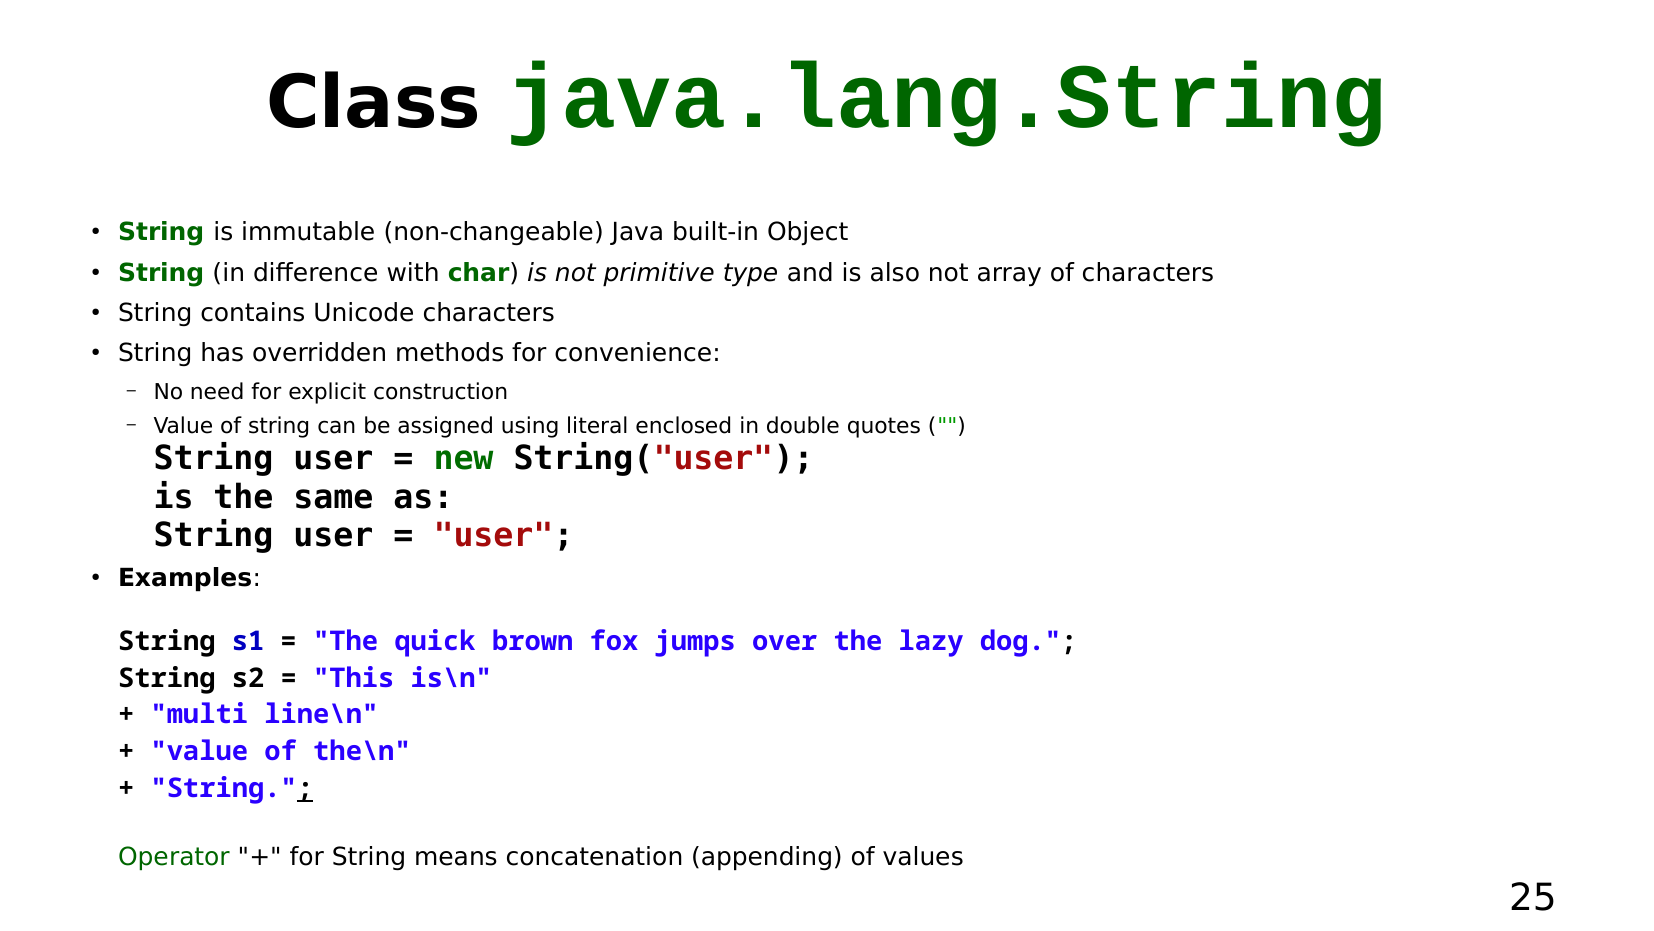

# Class java.lang.String
String is immutable (non-changeable) Java built-in Object
String (in difference with char) is not primitive type and is also not array of characters
String contains Unicode characters
String has overridden methods for convenience:
No need for explicit construction
Value of string can be assigned using literal enclosed in double quotes ("")
String user = new String("user");
is the same as:
String user = "user";
Examples:
String s1 = "The quick brown fox jumps over the lazy dog.";
String s2 = "This is\n"
+ "multi line\n"
+ "value of the\n"
+ "String.";
Operator "+" for String means concatenation (appending) of values